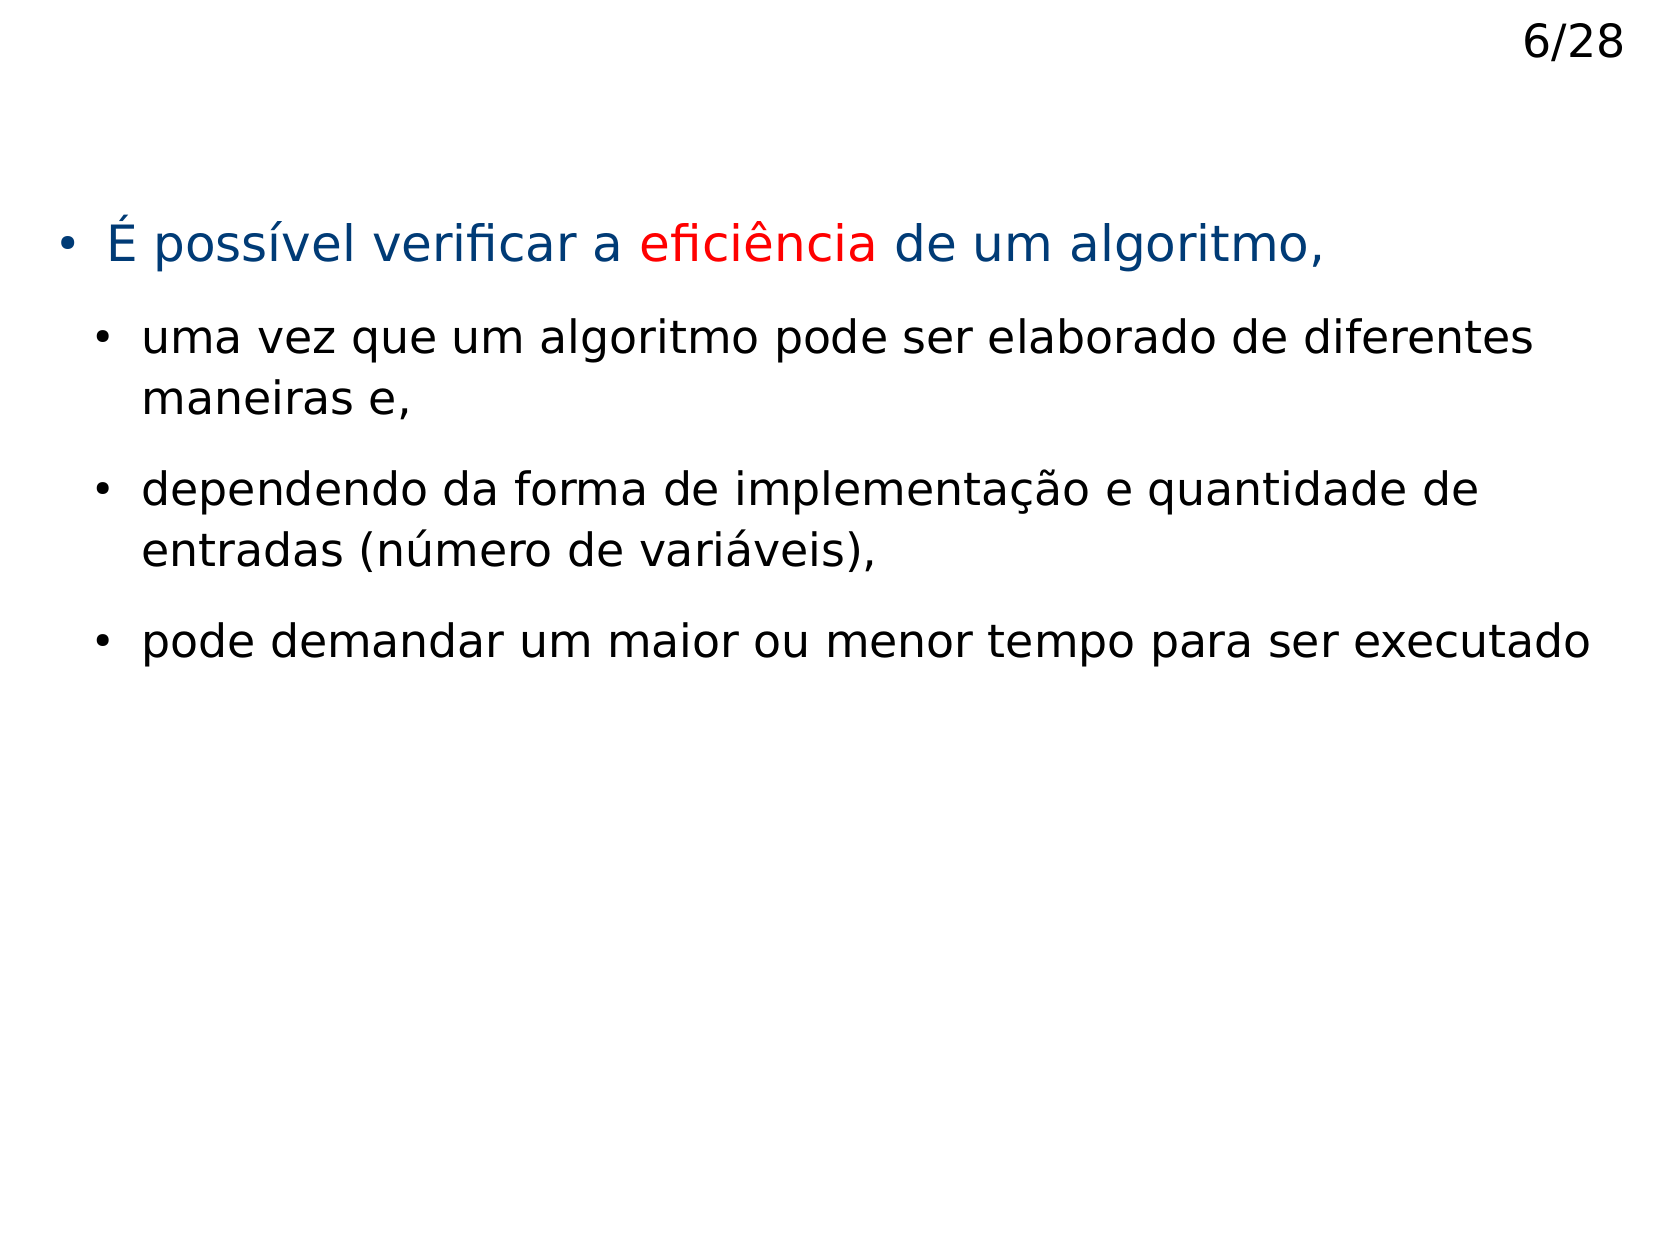

6
#
É possível verificar a eficiência de um algoritmo,
uma vez que um algoritmo pode ser elaborado de diferentes maneiras e,
dependendo da forma de implementação e quantidade de entradas (número de variáveis),
pode demandar um maior ou menor tempo para ser executado